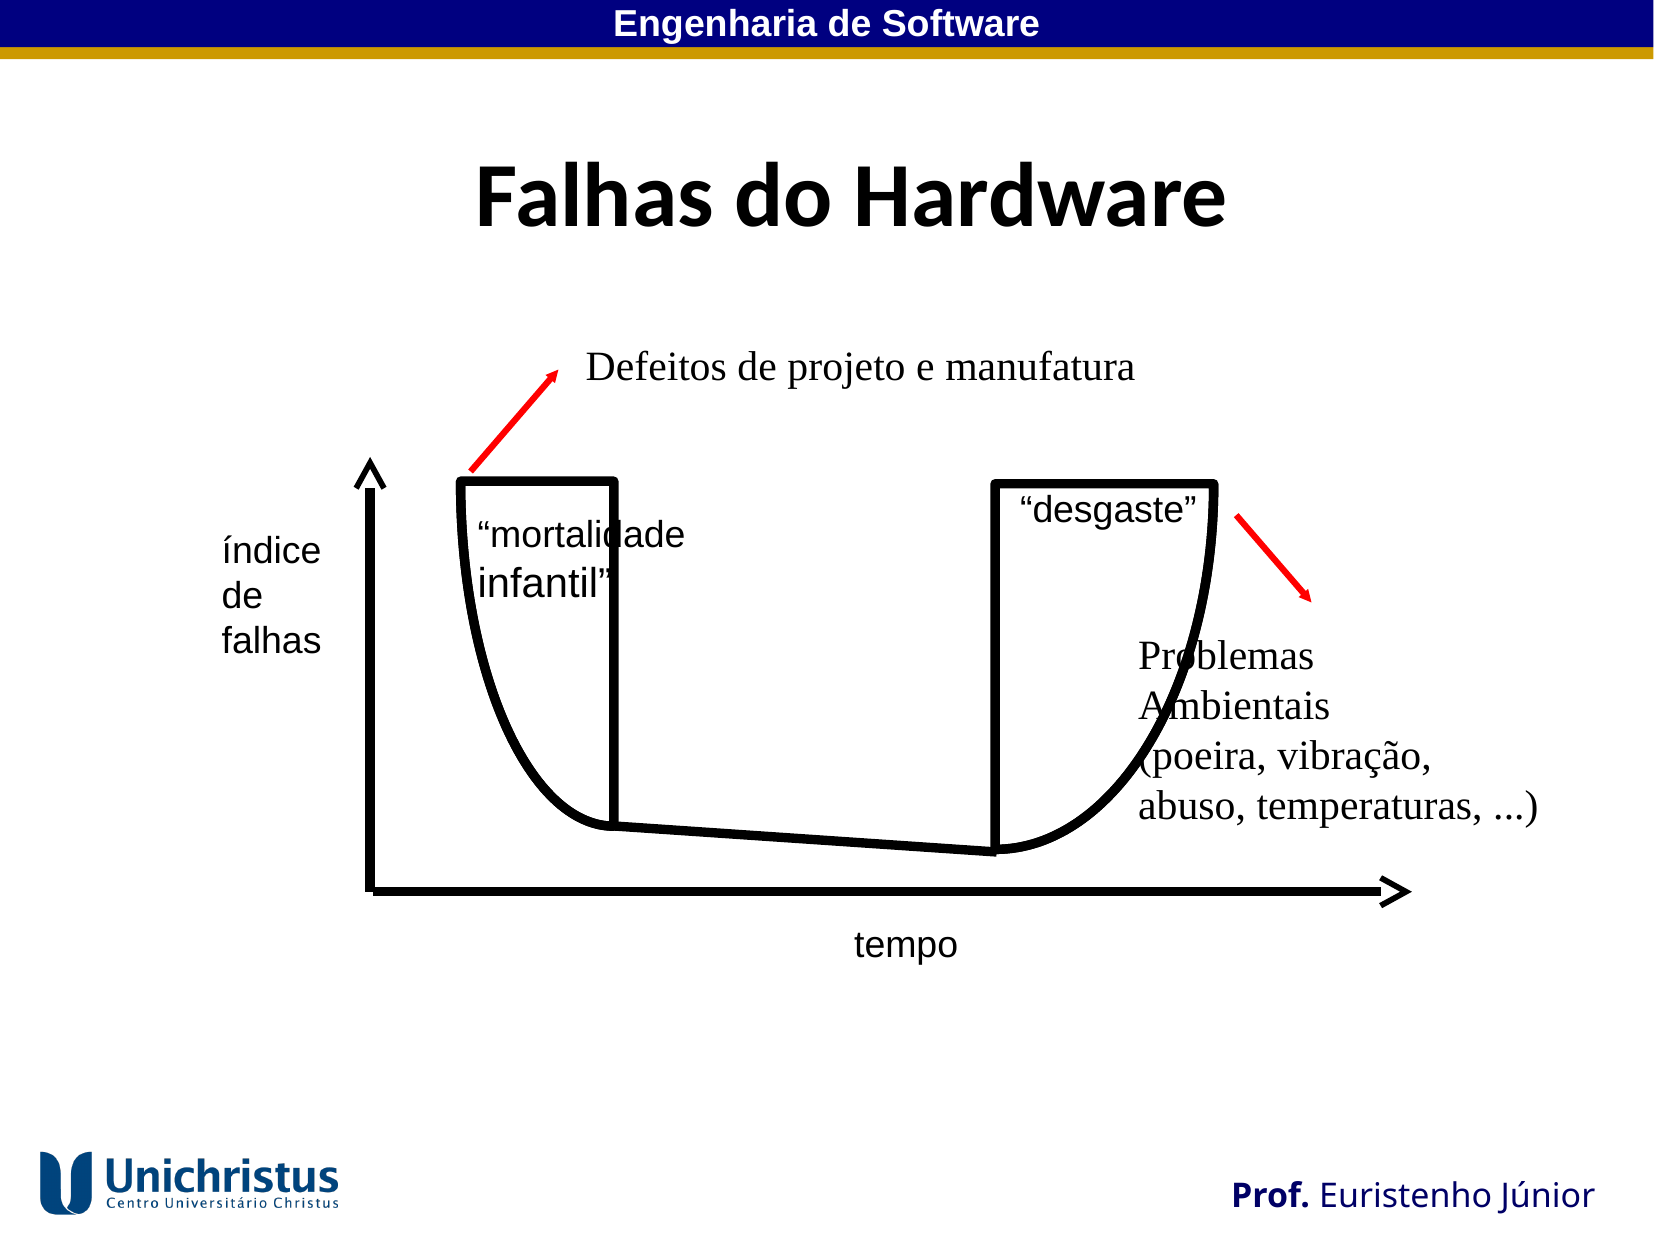

Engenharia de Software
# Falhas do Hardware
Defeitos de projeto e manufatura
“desgaste”
“mortalidade infantil”
índice de falhas
Problemas
Ambientais
(poeira, vibração, abuso, temperaturas, ...)
tempo
Prof. Euristenho Júnior